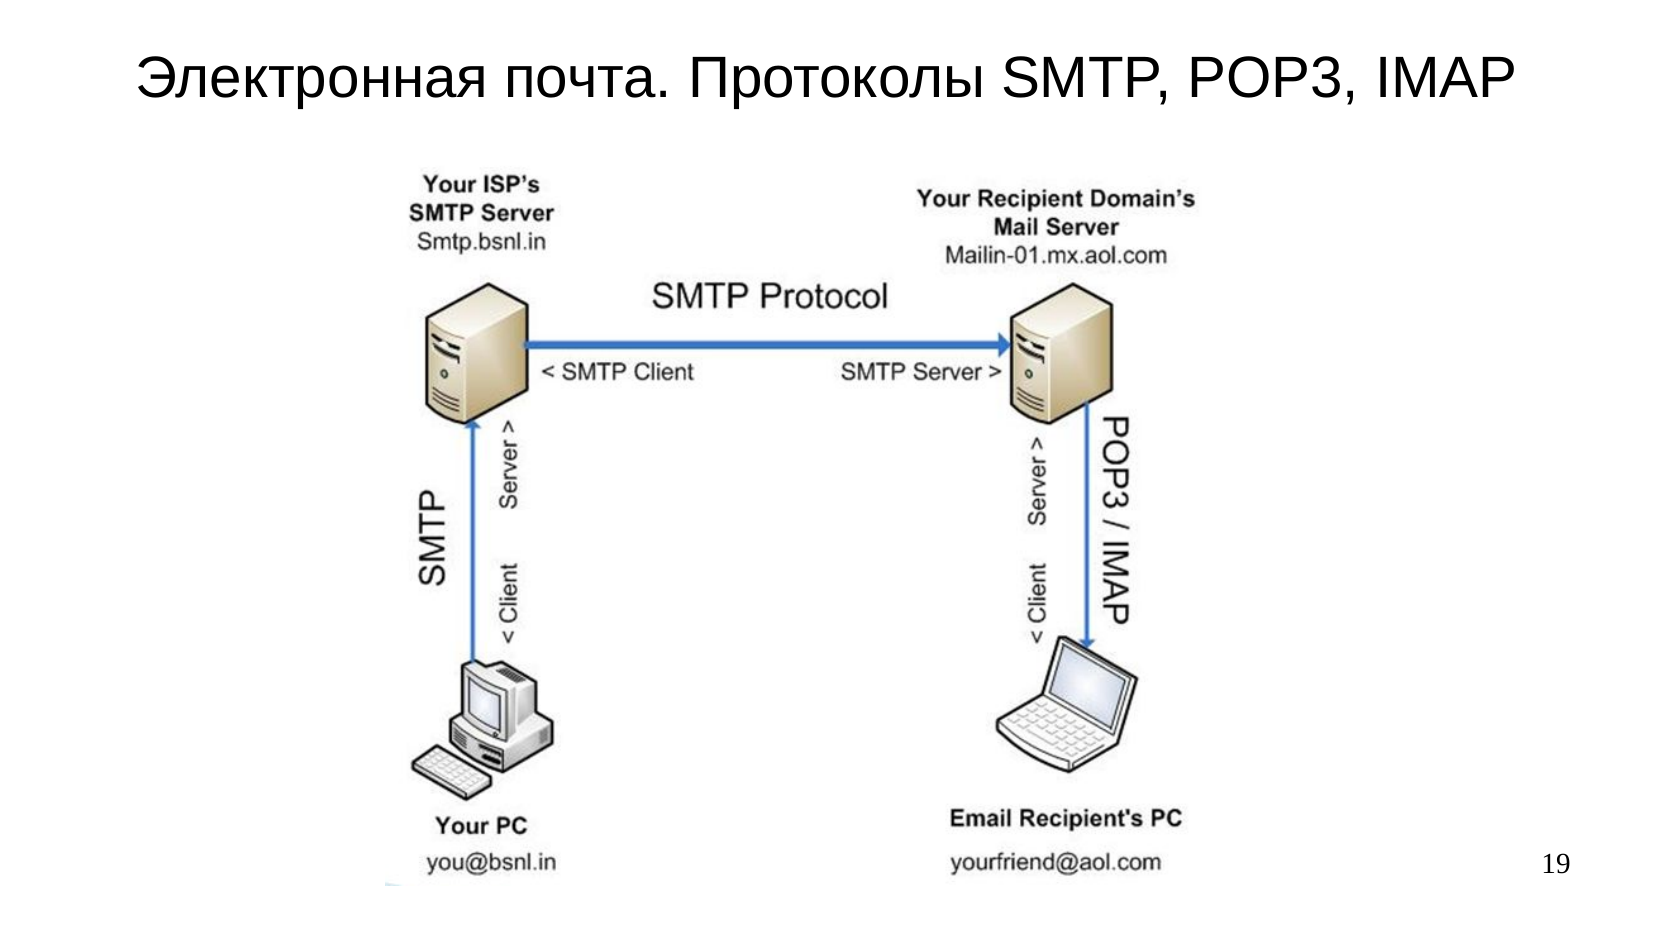

# Электронная почта. Протоколы SMTP, POP3, IMAP
19